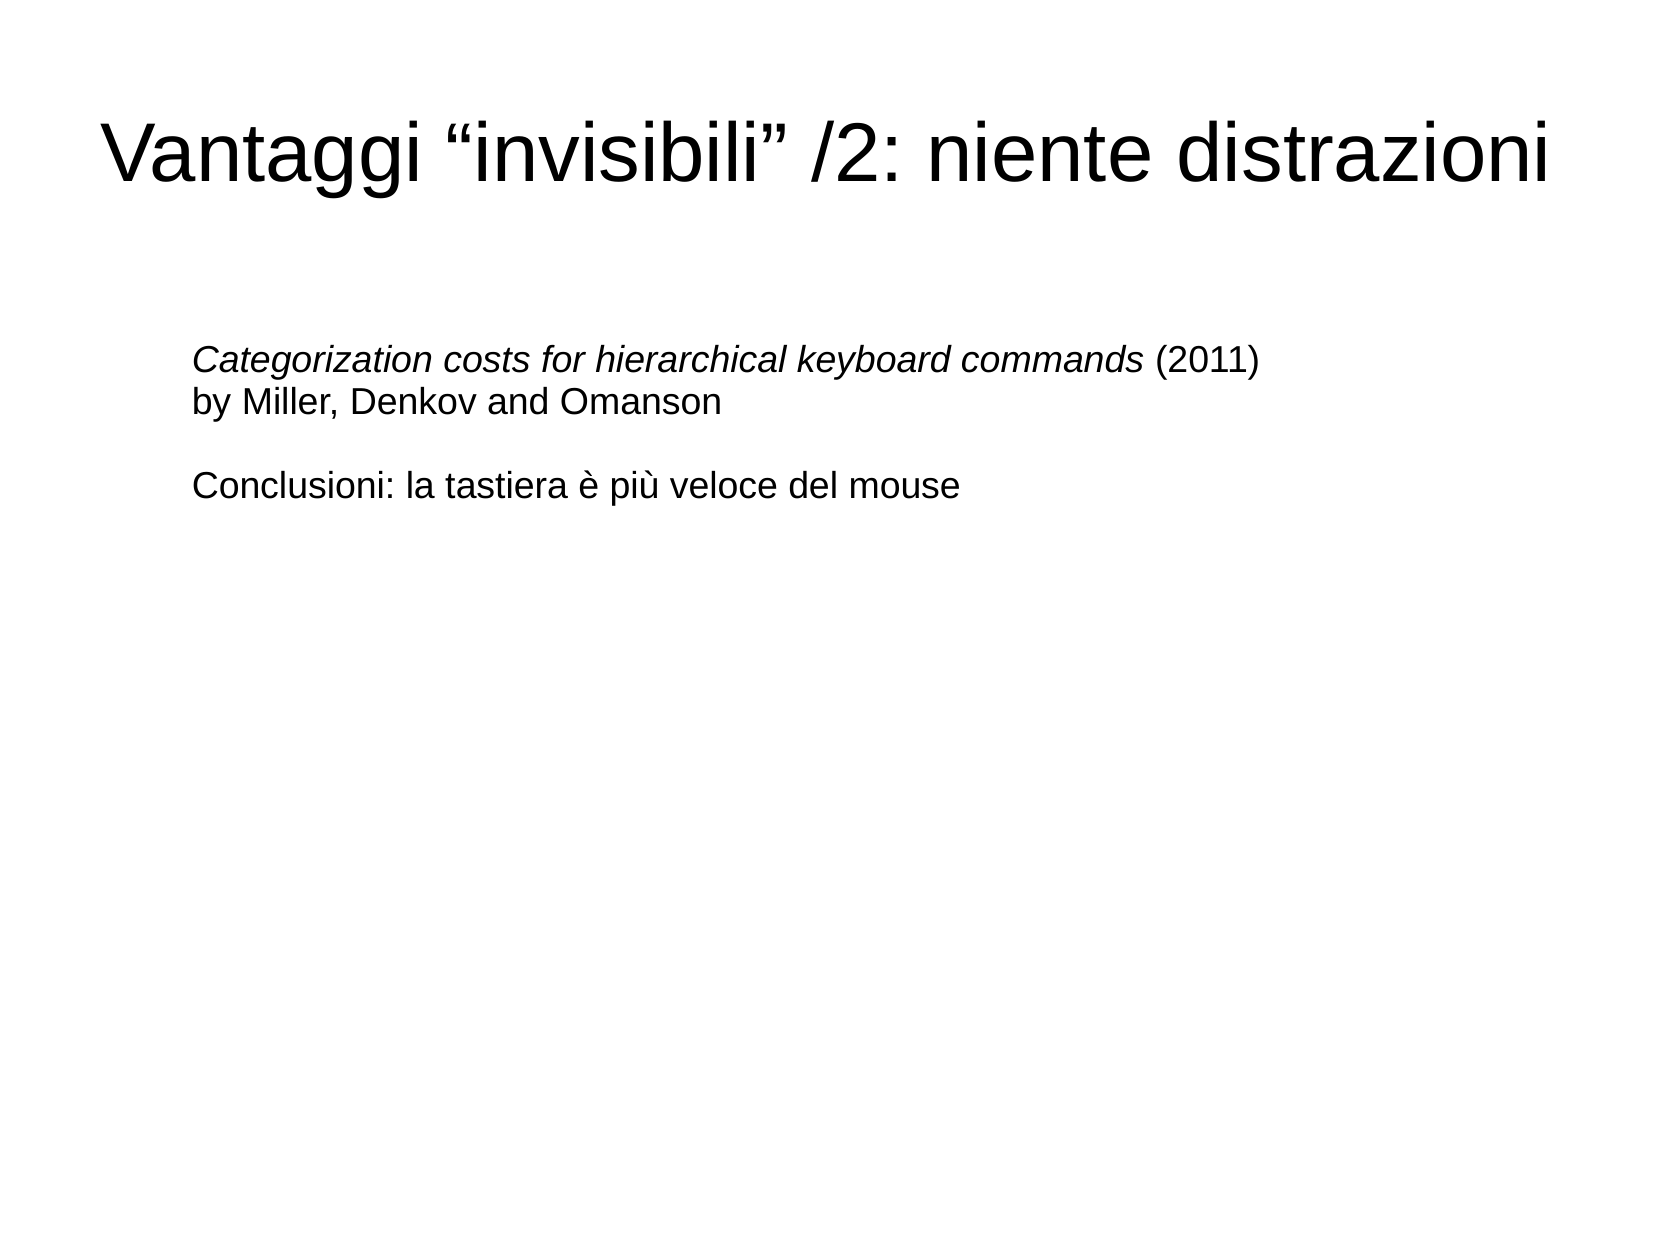

# Vantaggi “invisibili” /2: niente distrazioni
Categorization costs for hierarchical keyboard commands (2011)
by Miller, Denkov and Omanson
Conclusioni: la tastiera è più veloce del mouse